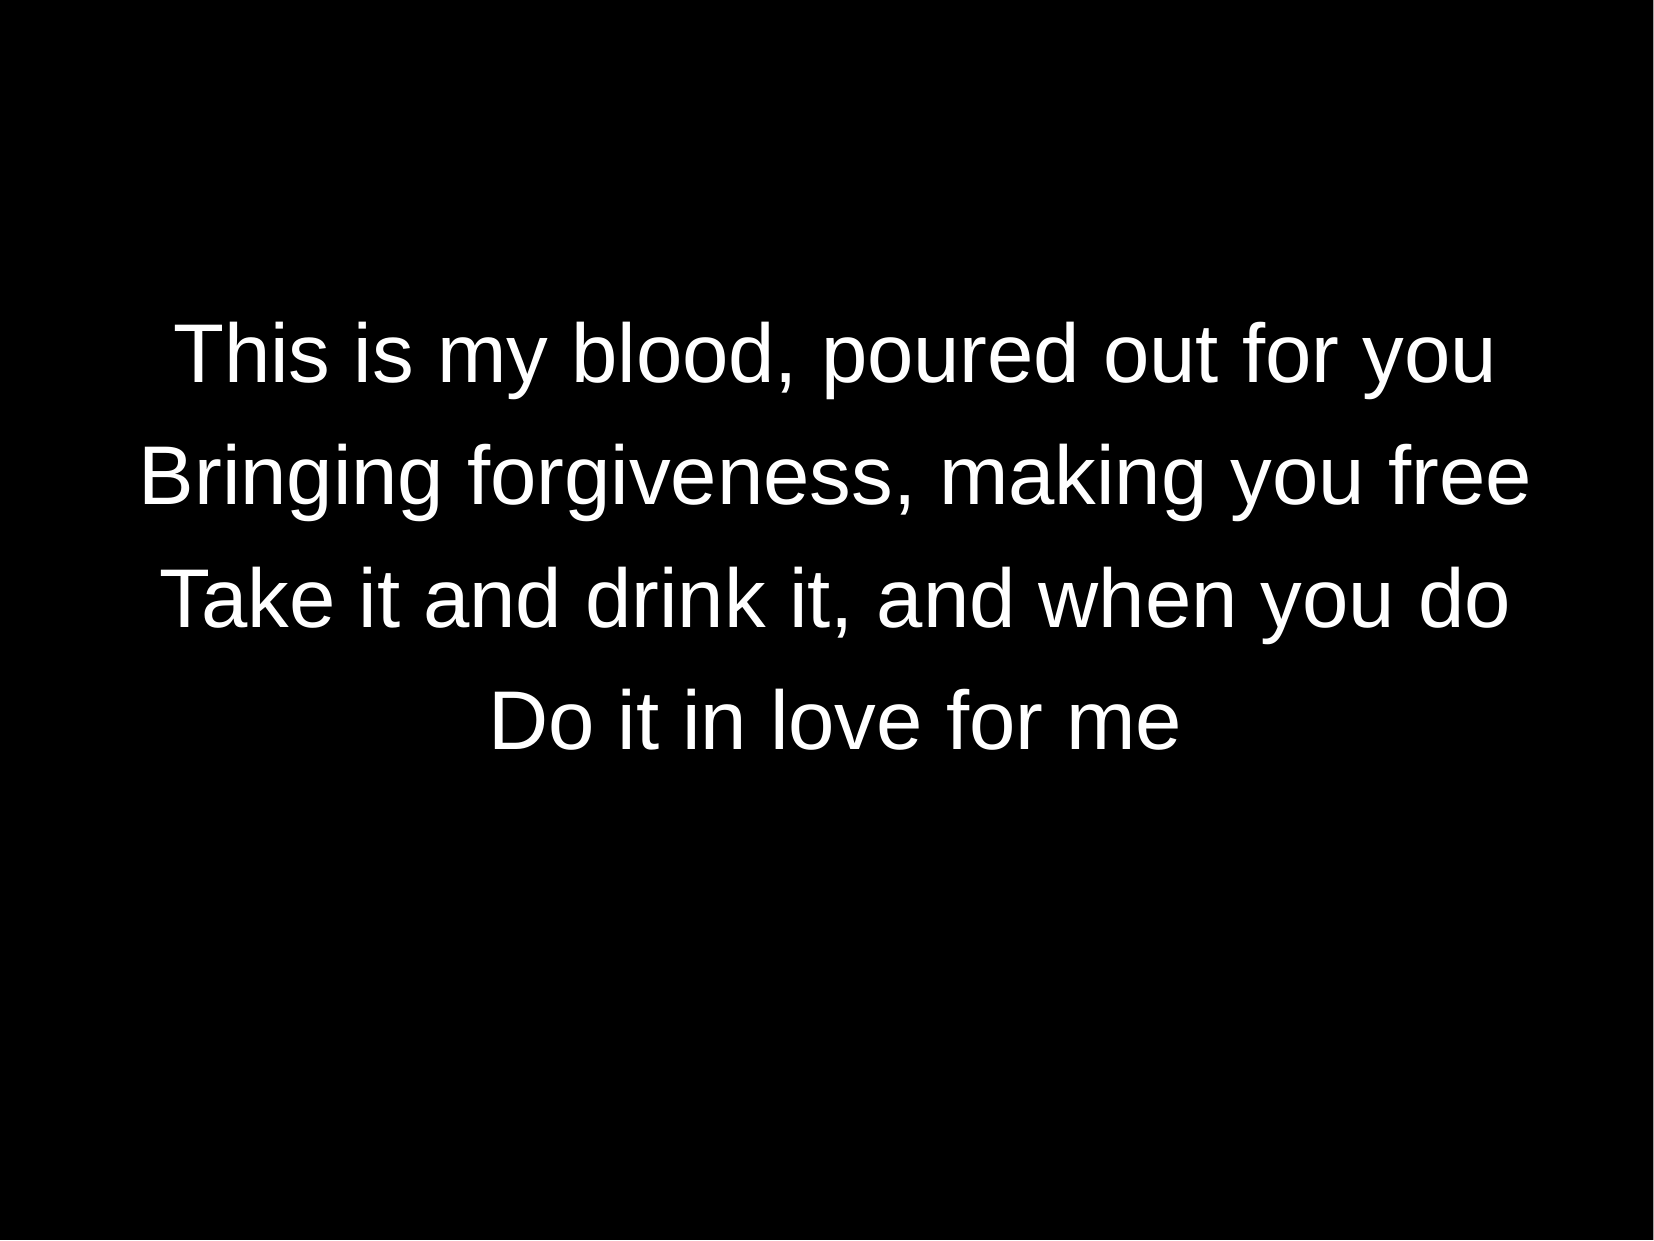

#
This is my blood, poured out for you
Bringing forgiveness, making you free
Take it and drink it, and when you do
Do it in love for me